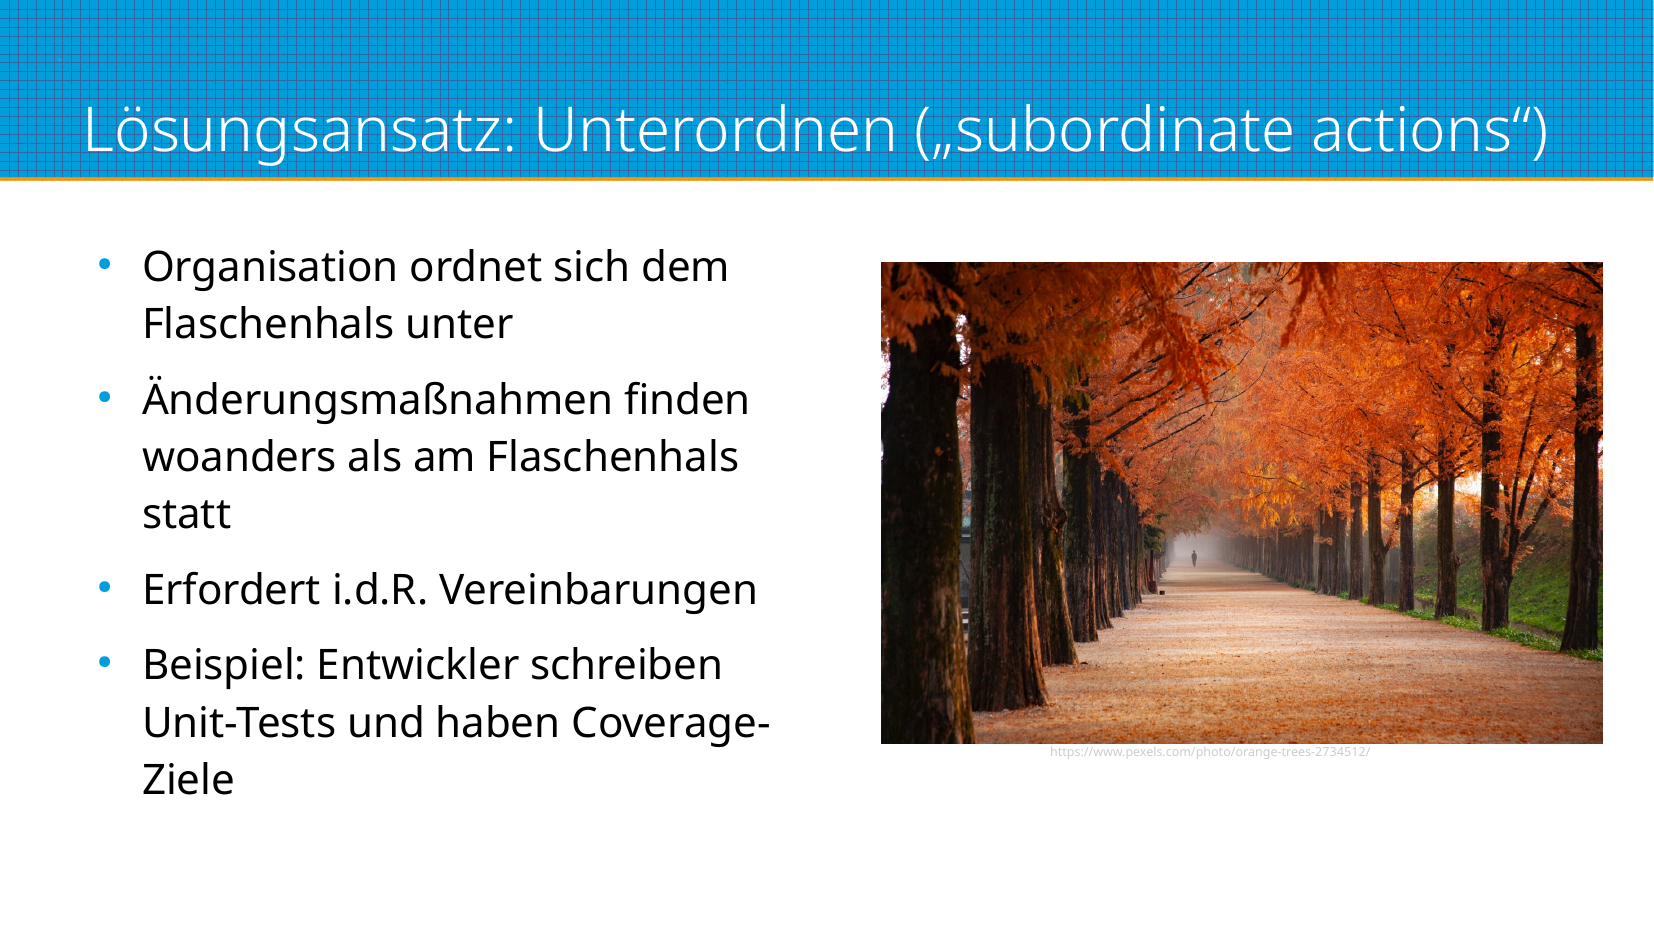

# Lösungsansatz: Unterordnen („subordinate actions“)
Organisation ordnet sich dem Flaschenhals unter
Änderungsmaßnahmen finden woanders als am Flaschenhals statt
Erfordert i.d.R. Vereinbarungen
Beispiel: Entwickler schreiben Unit-Tests und haben Coverage-Ziele
https://www.pexels.com/photo/orange-trees-2734512/